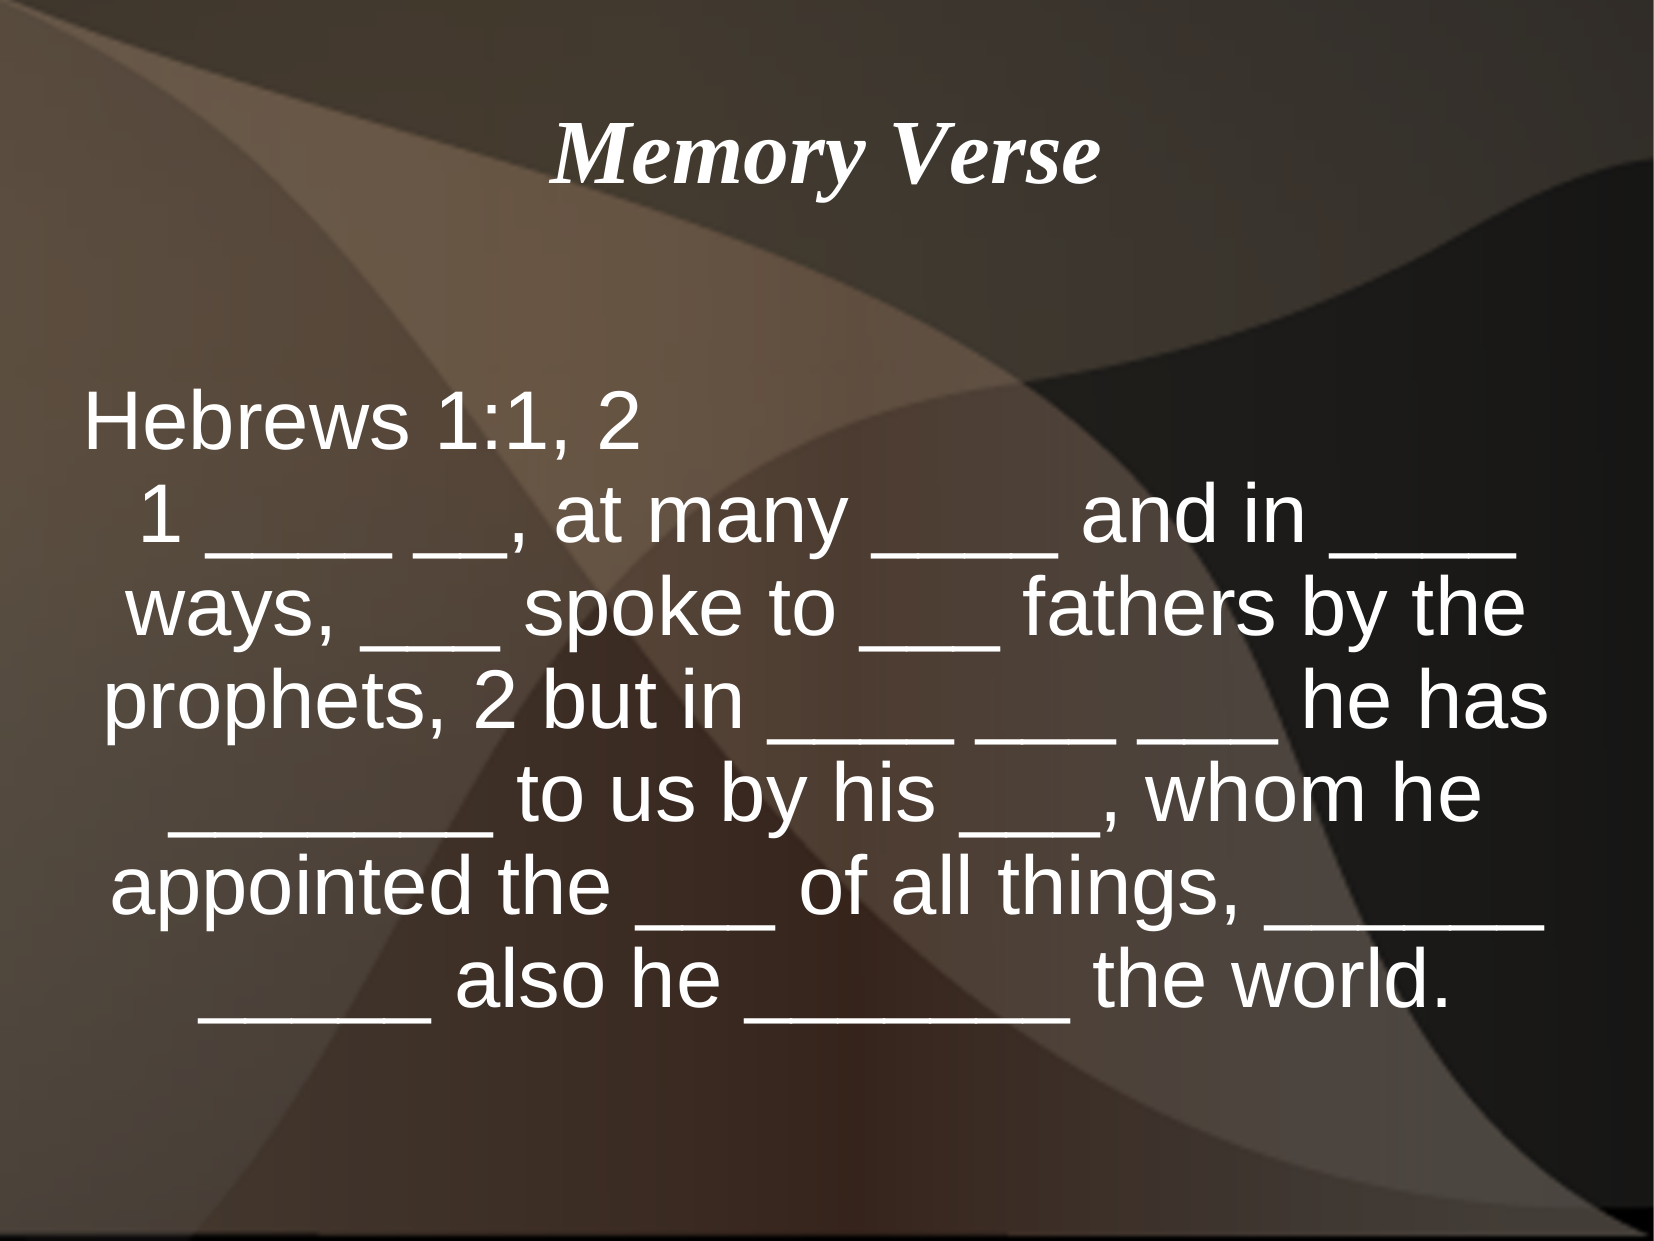

# Memory Verse
Hebrews 1:1, 2
1 ____ __, at many ____ and in ____ ways, ___ spoke to ___ fathers by the prophets, 2 but in ____ ___ ___ he has _______ to us by his ___, whom he appointed the ___ of all things, ______ _____ also he _______ the world.